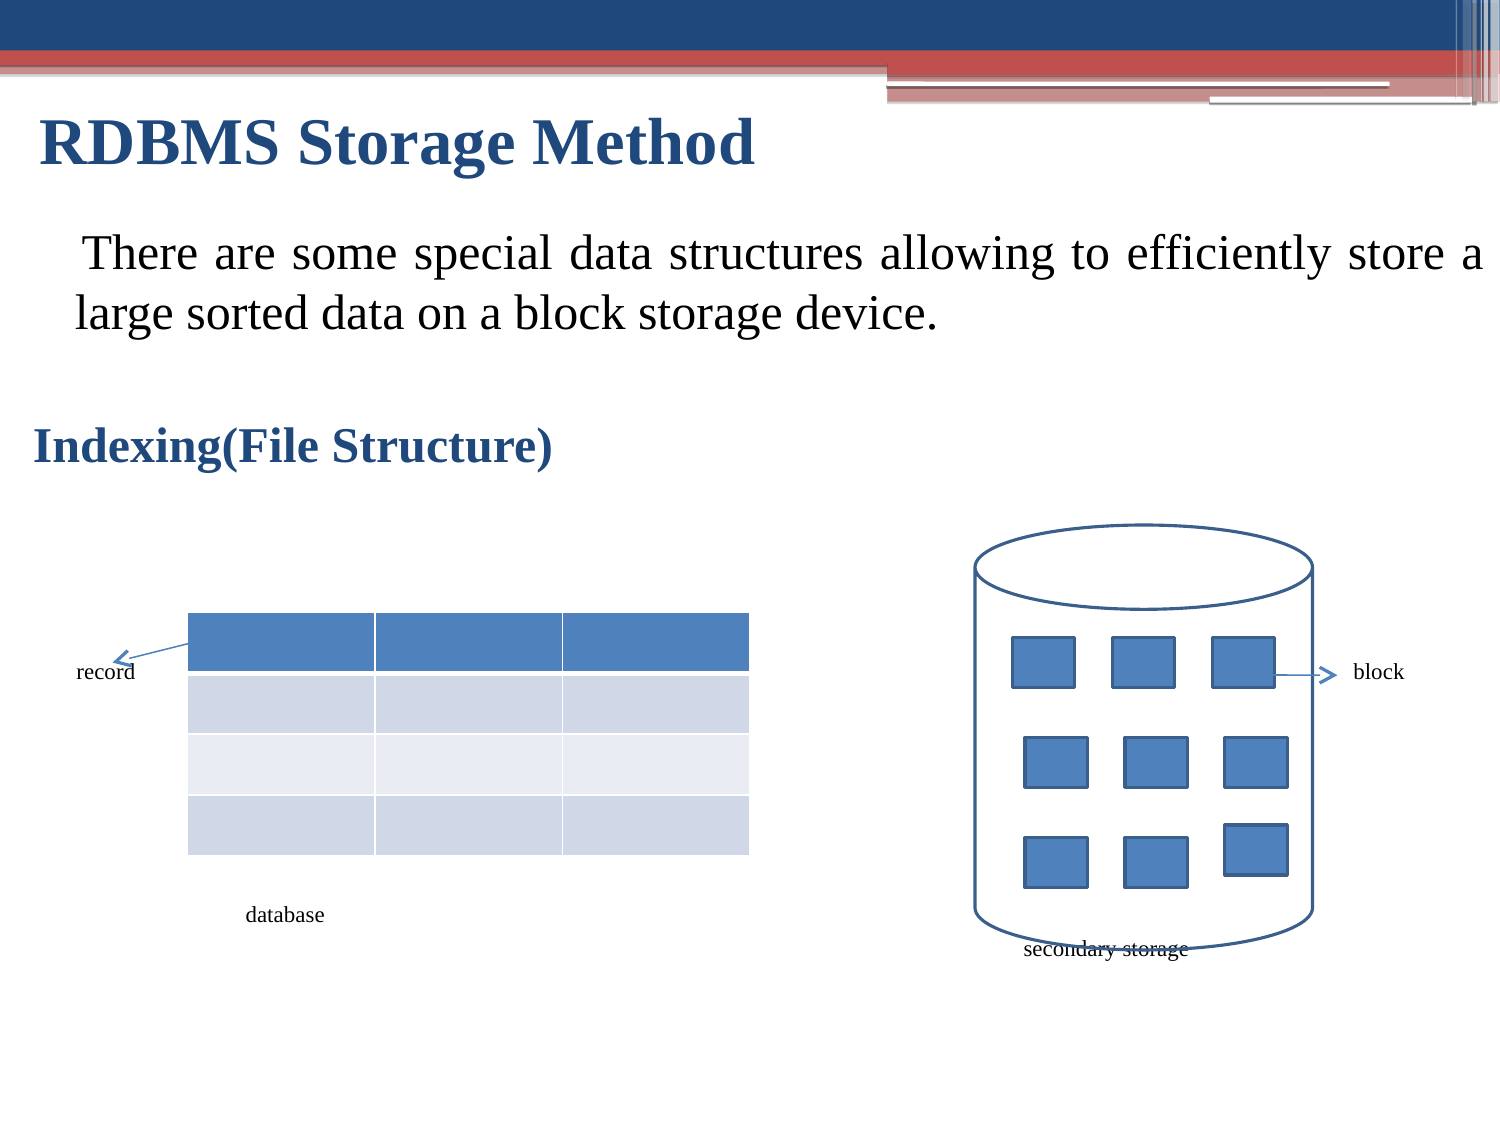

# RDBMS Storage Method
 There are some special data structures allowing to efficiently store a large sorted data on a block storage device.
Indexing(File Structure)
 record block
 database
	 secondary storage
| | | |
| --- | --- | --- |
| | | |
| | | |
| | | |